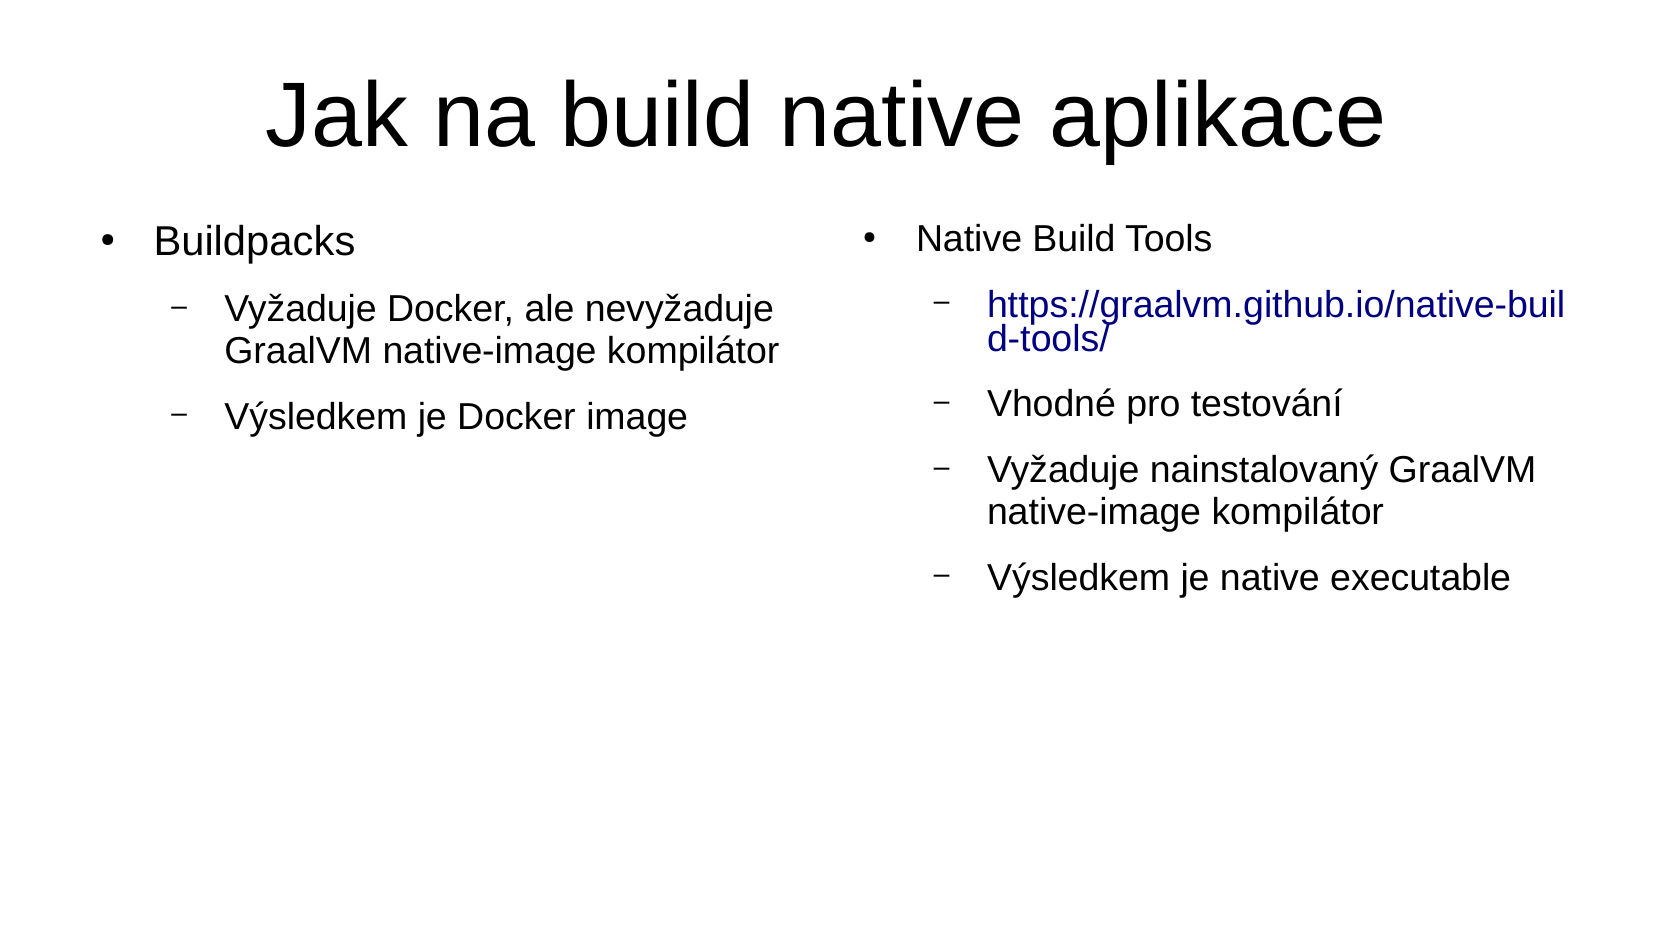

# Jak na build native aplikace
Buildpacks
Vyžaduje Docker, ale nevyžaduje GraalVM native-image kompilátor
Výsledkem je Docker image
Native Build Tools
https://graalvm.github.io/native-build-tools/
Vhodné pro testování
Vyžaduje nainstalovaný GraalVM native-image kompilátor
Výsledkem je native executable